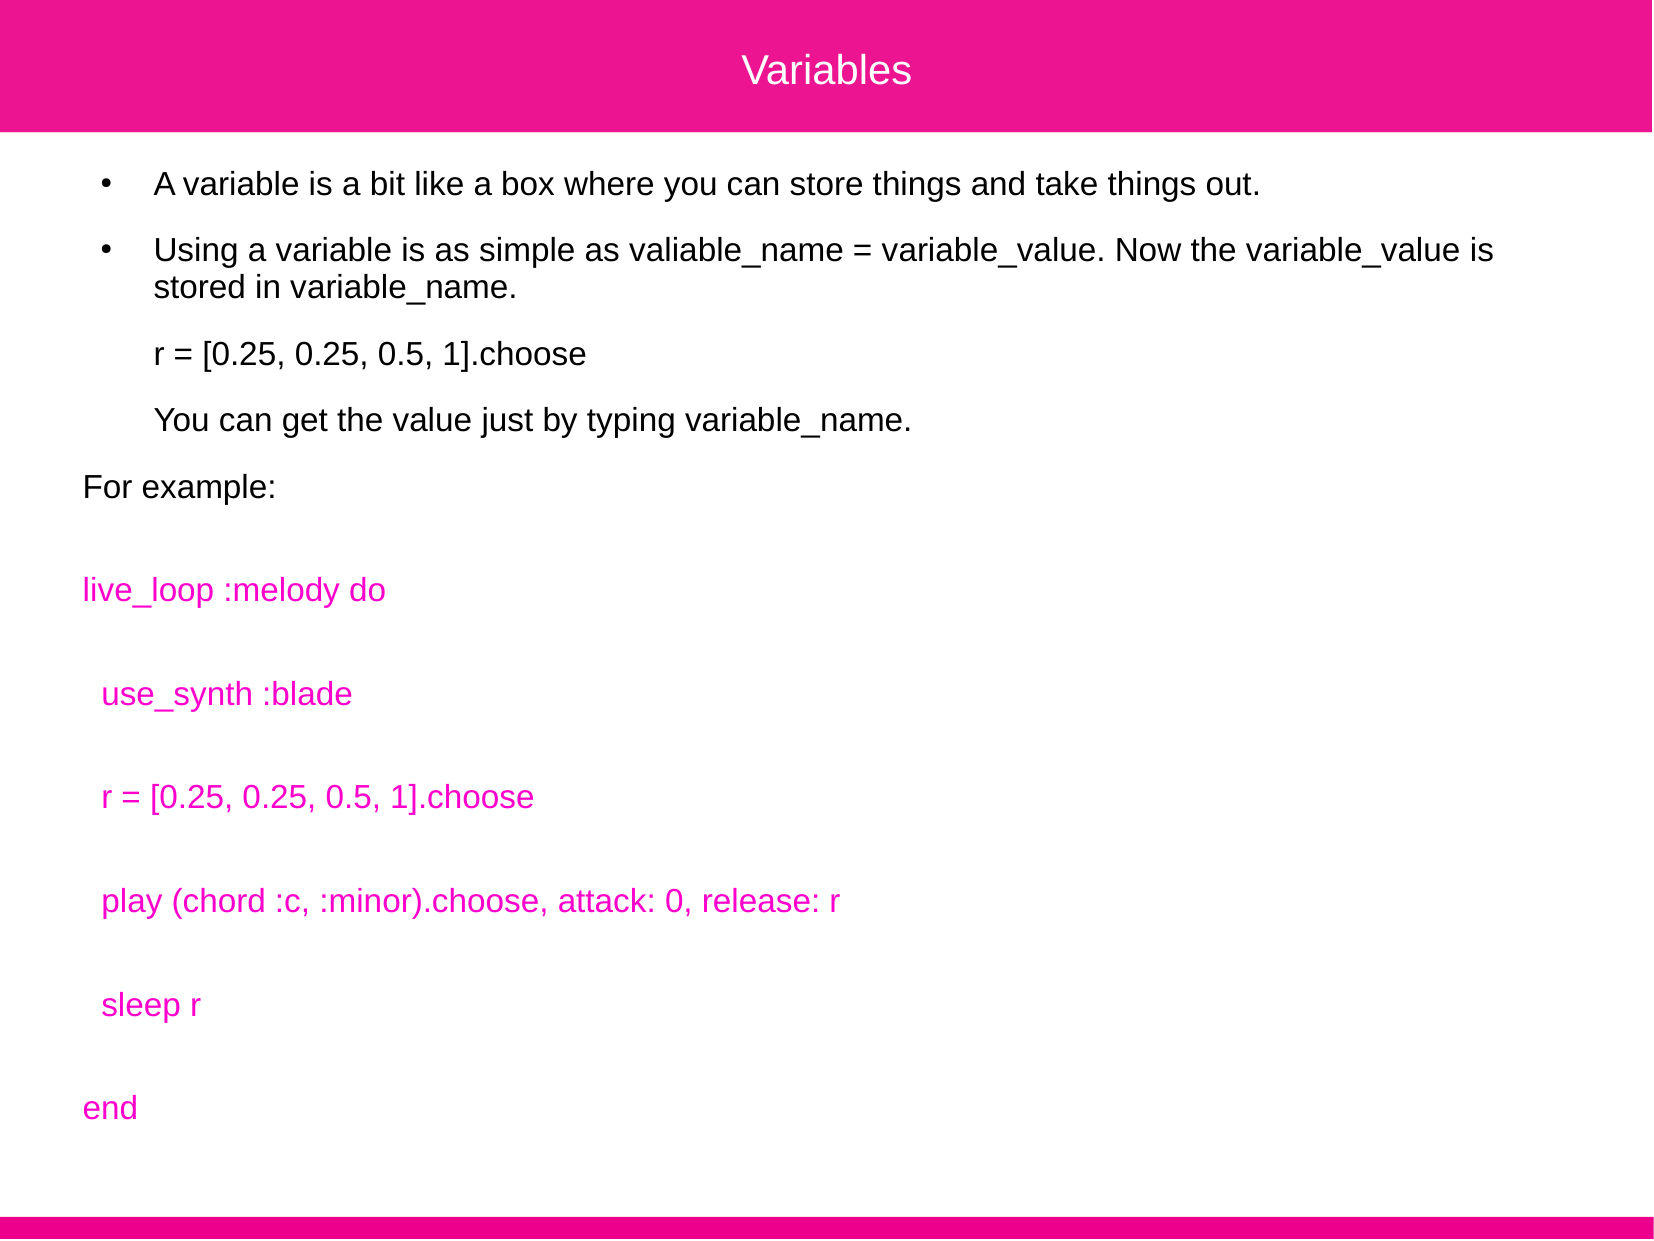

Variables
# A variable is a bit like a box where you can store things and take things out.
Using a variable is as simple as valiable_name = variable_value. Now the variable_value is stored in variable_name.
r = [0.25, 0.25, 0.5, 1].choose
You can get the value just by typing variable_name.
For example:
live_loop :melody do
 use_synth :blade
 r = [0.25, 0.25, 0.5, 1].choose
 play (chord :c, :minor).choose, attack: 0, release: r
 sleep r
end